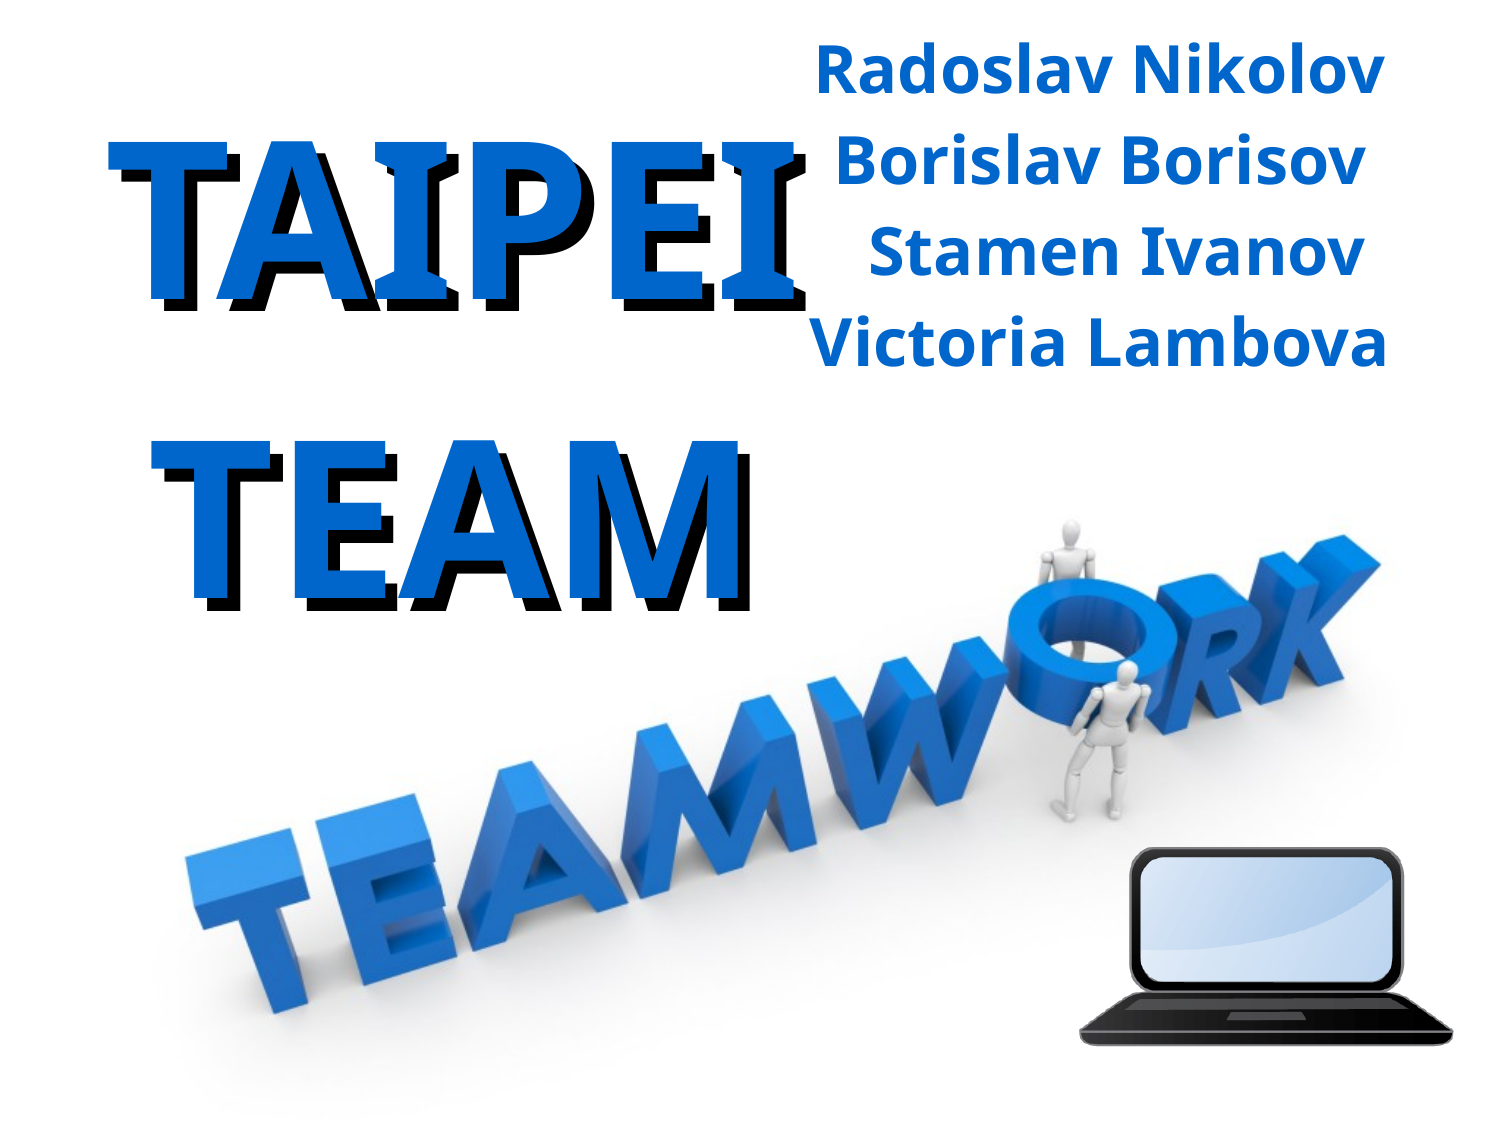

Radoslav Nikolov
Borislav Borisov
 Stamen Ivanov
Victoria Lambova
TAIPEI
TEAM